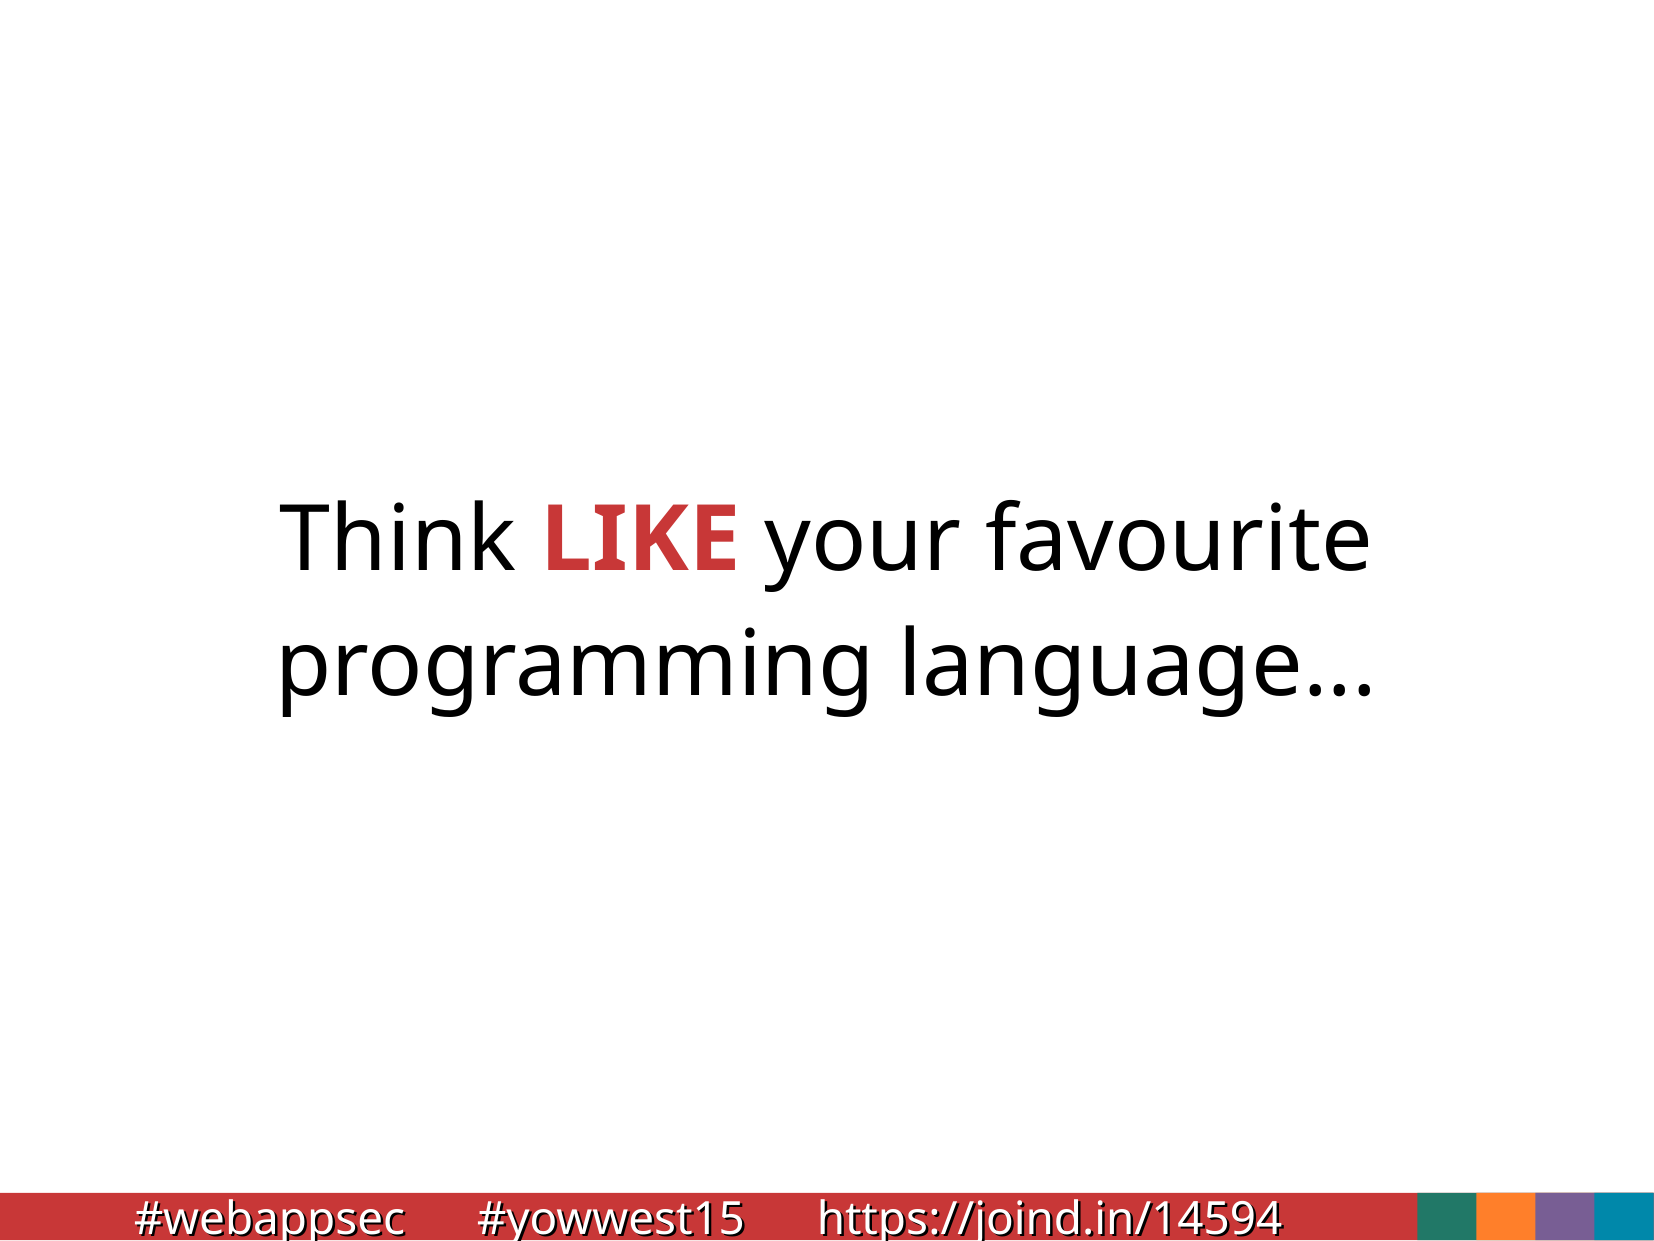

# Think LIKE your favourite programming language...